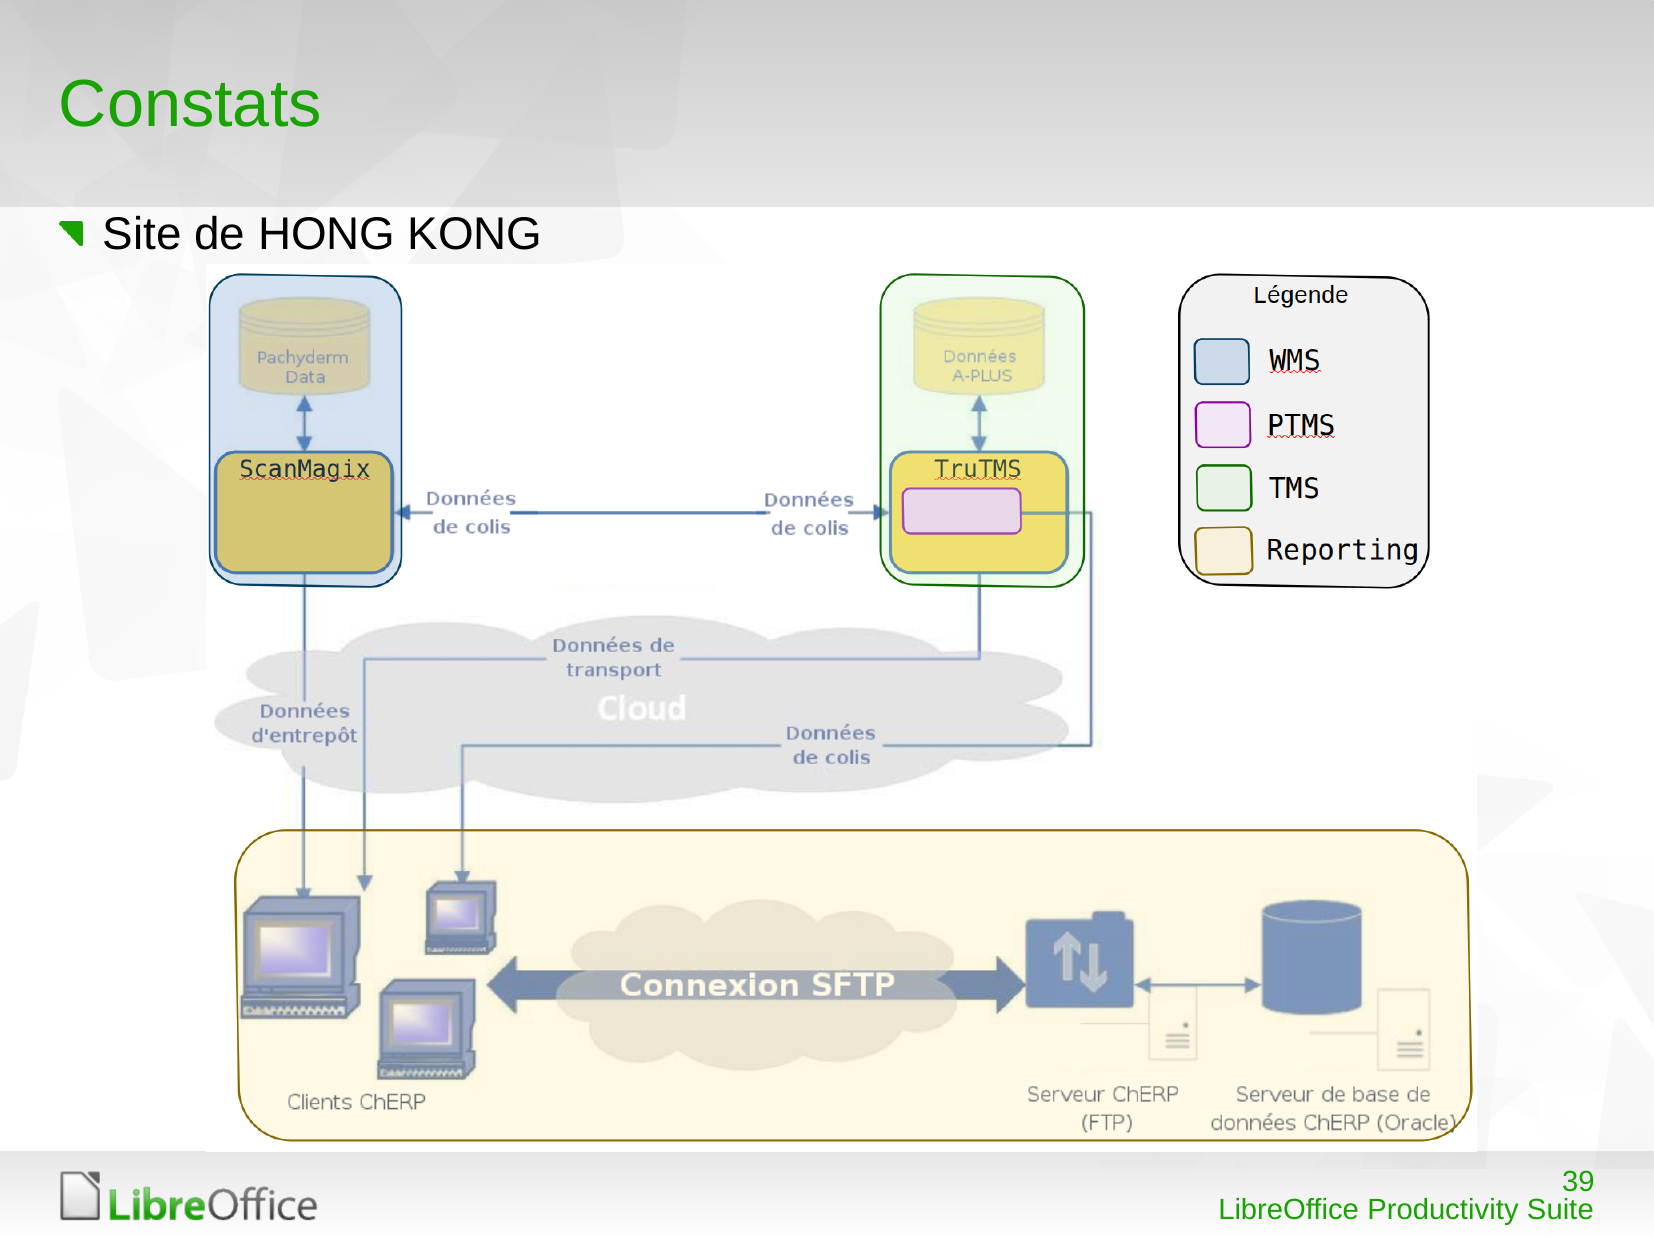

# Constats
Site de HONG KONG
39
LibreOffice Productivity Suite